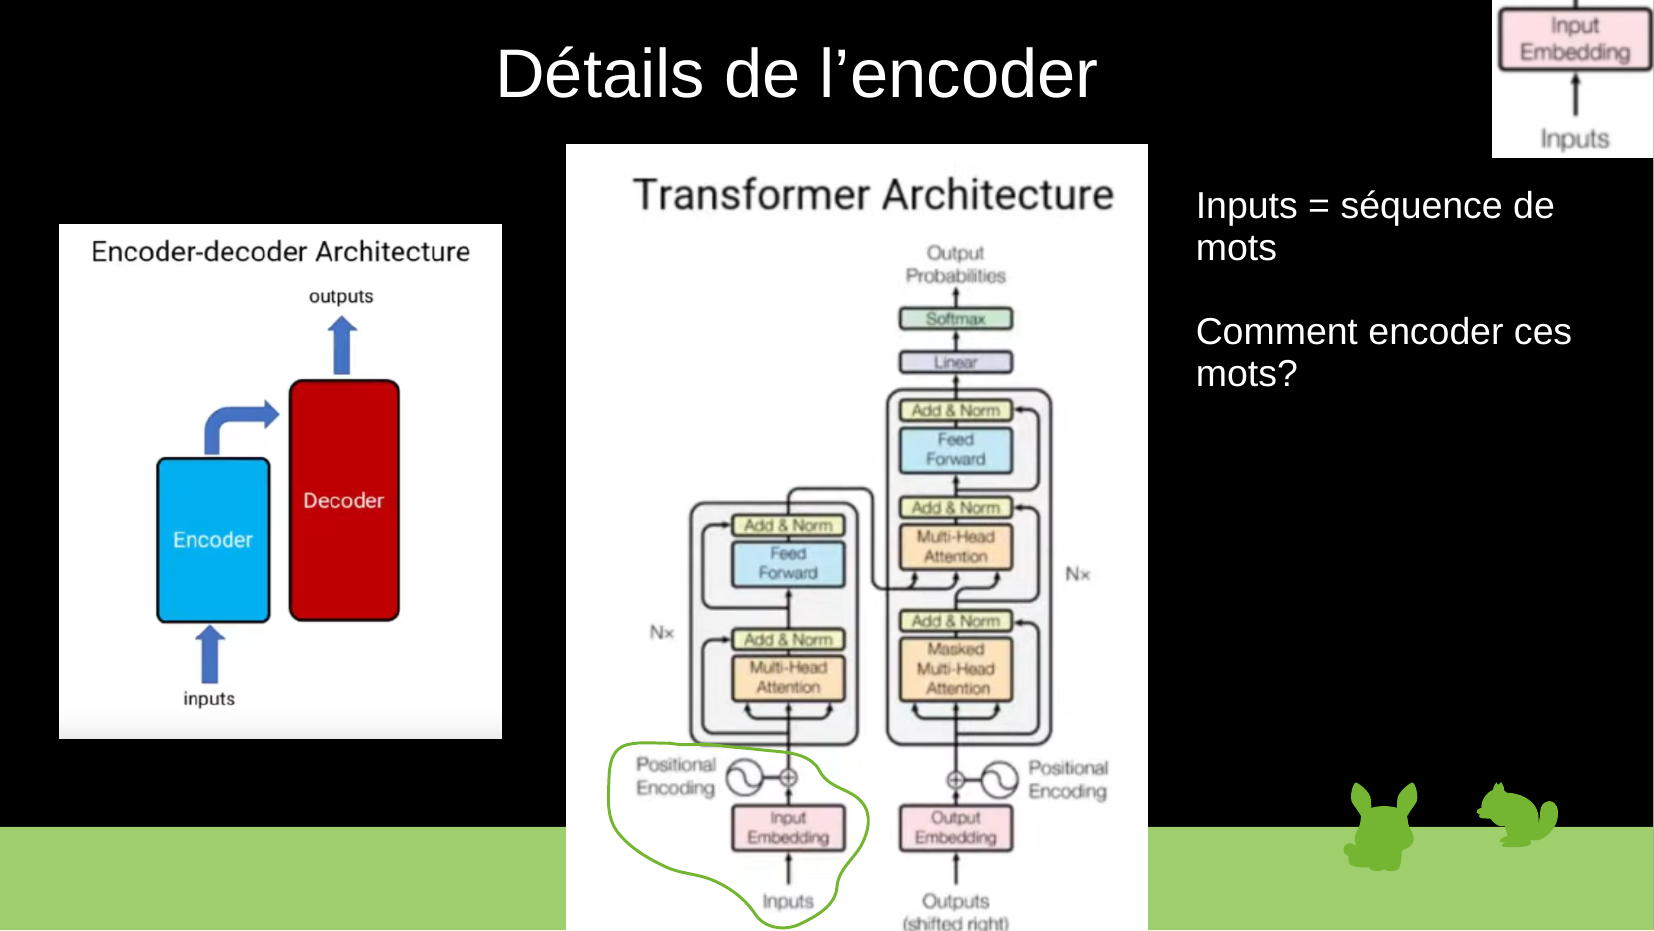

# Détails de l’encoder
Inputs = séquence de mots
Comment encoder ces mots?